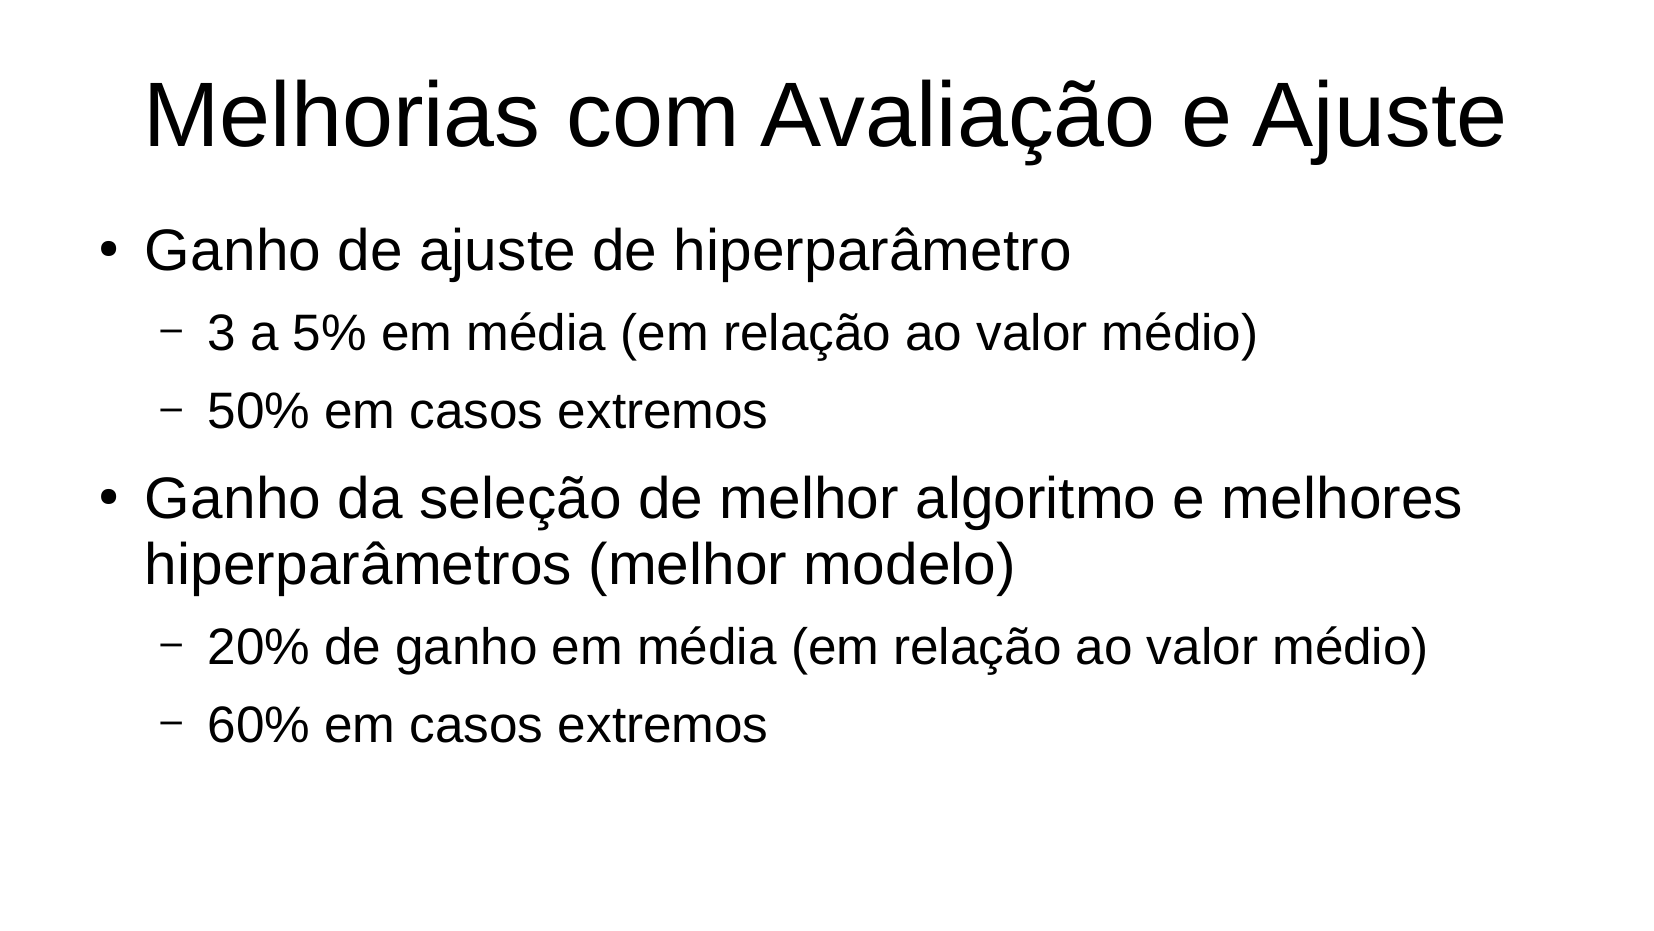

# Melhorias com Avaliação e Ajuste
Ganho de ajuste de hiperparâmetro
3 a 5% em média (em relação ao valor médio)
50% em casos extremos
Ganho da seleção de melhor algoritmo e melhores hiperparâmetros (melhor modelo)
20% de ganho em média (em relação ao valor médio)
60% em casos extremos